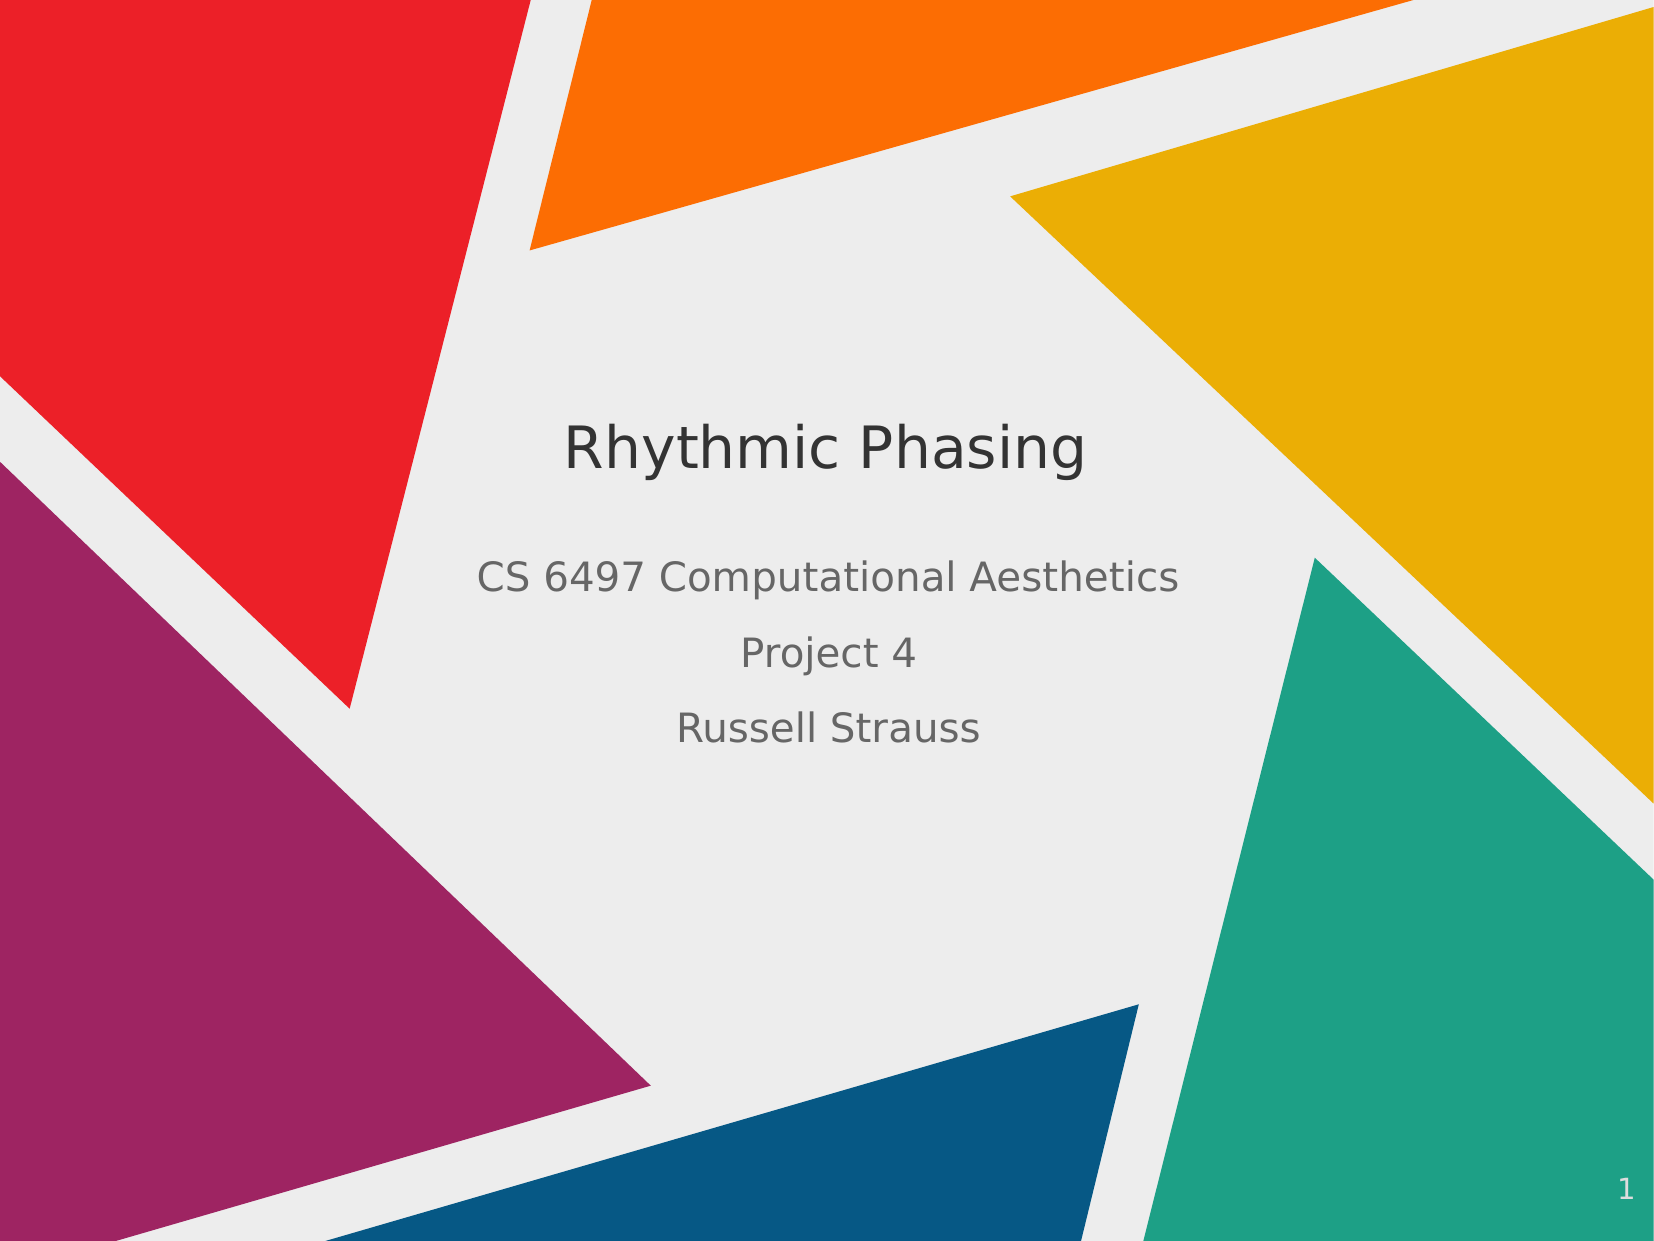

# Rhythmic Phasing
CS 6497 Computational Aesthetics
Project 4
Russell Strauss
1